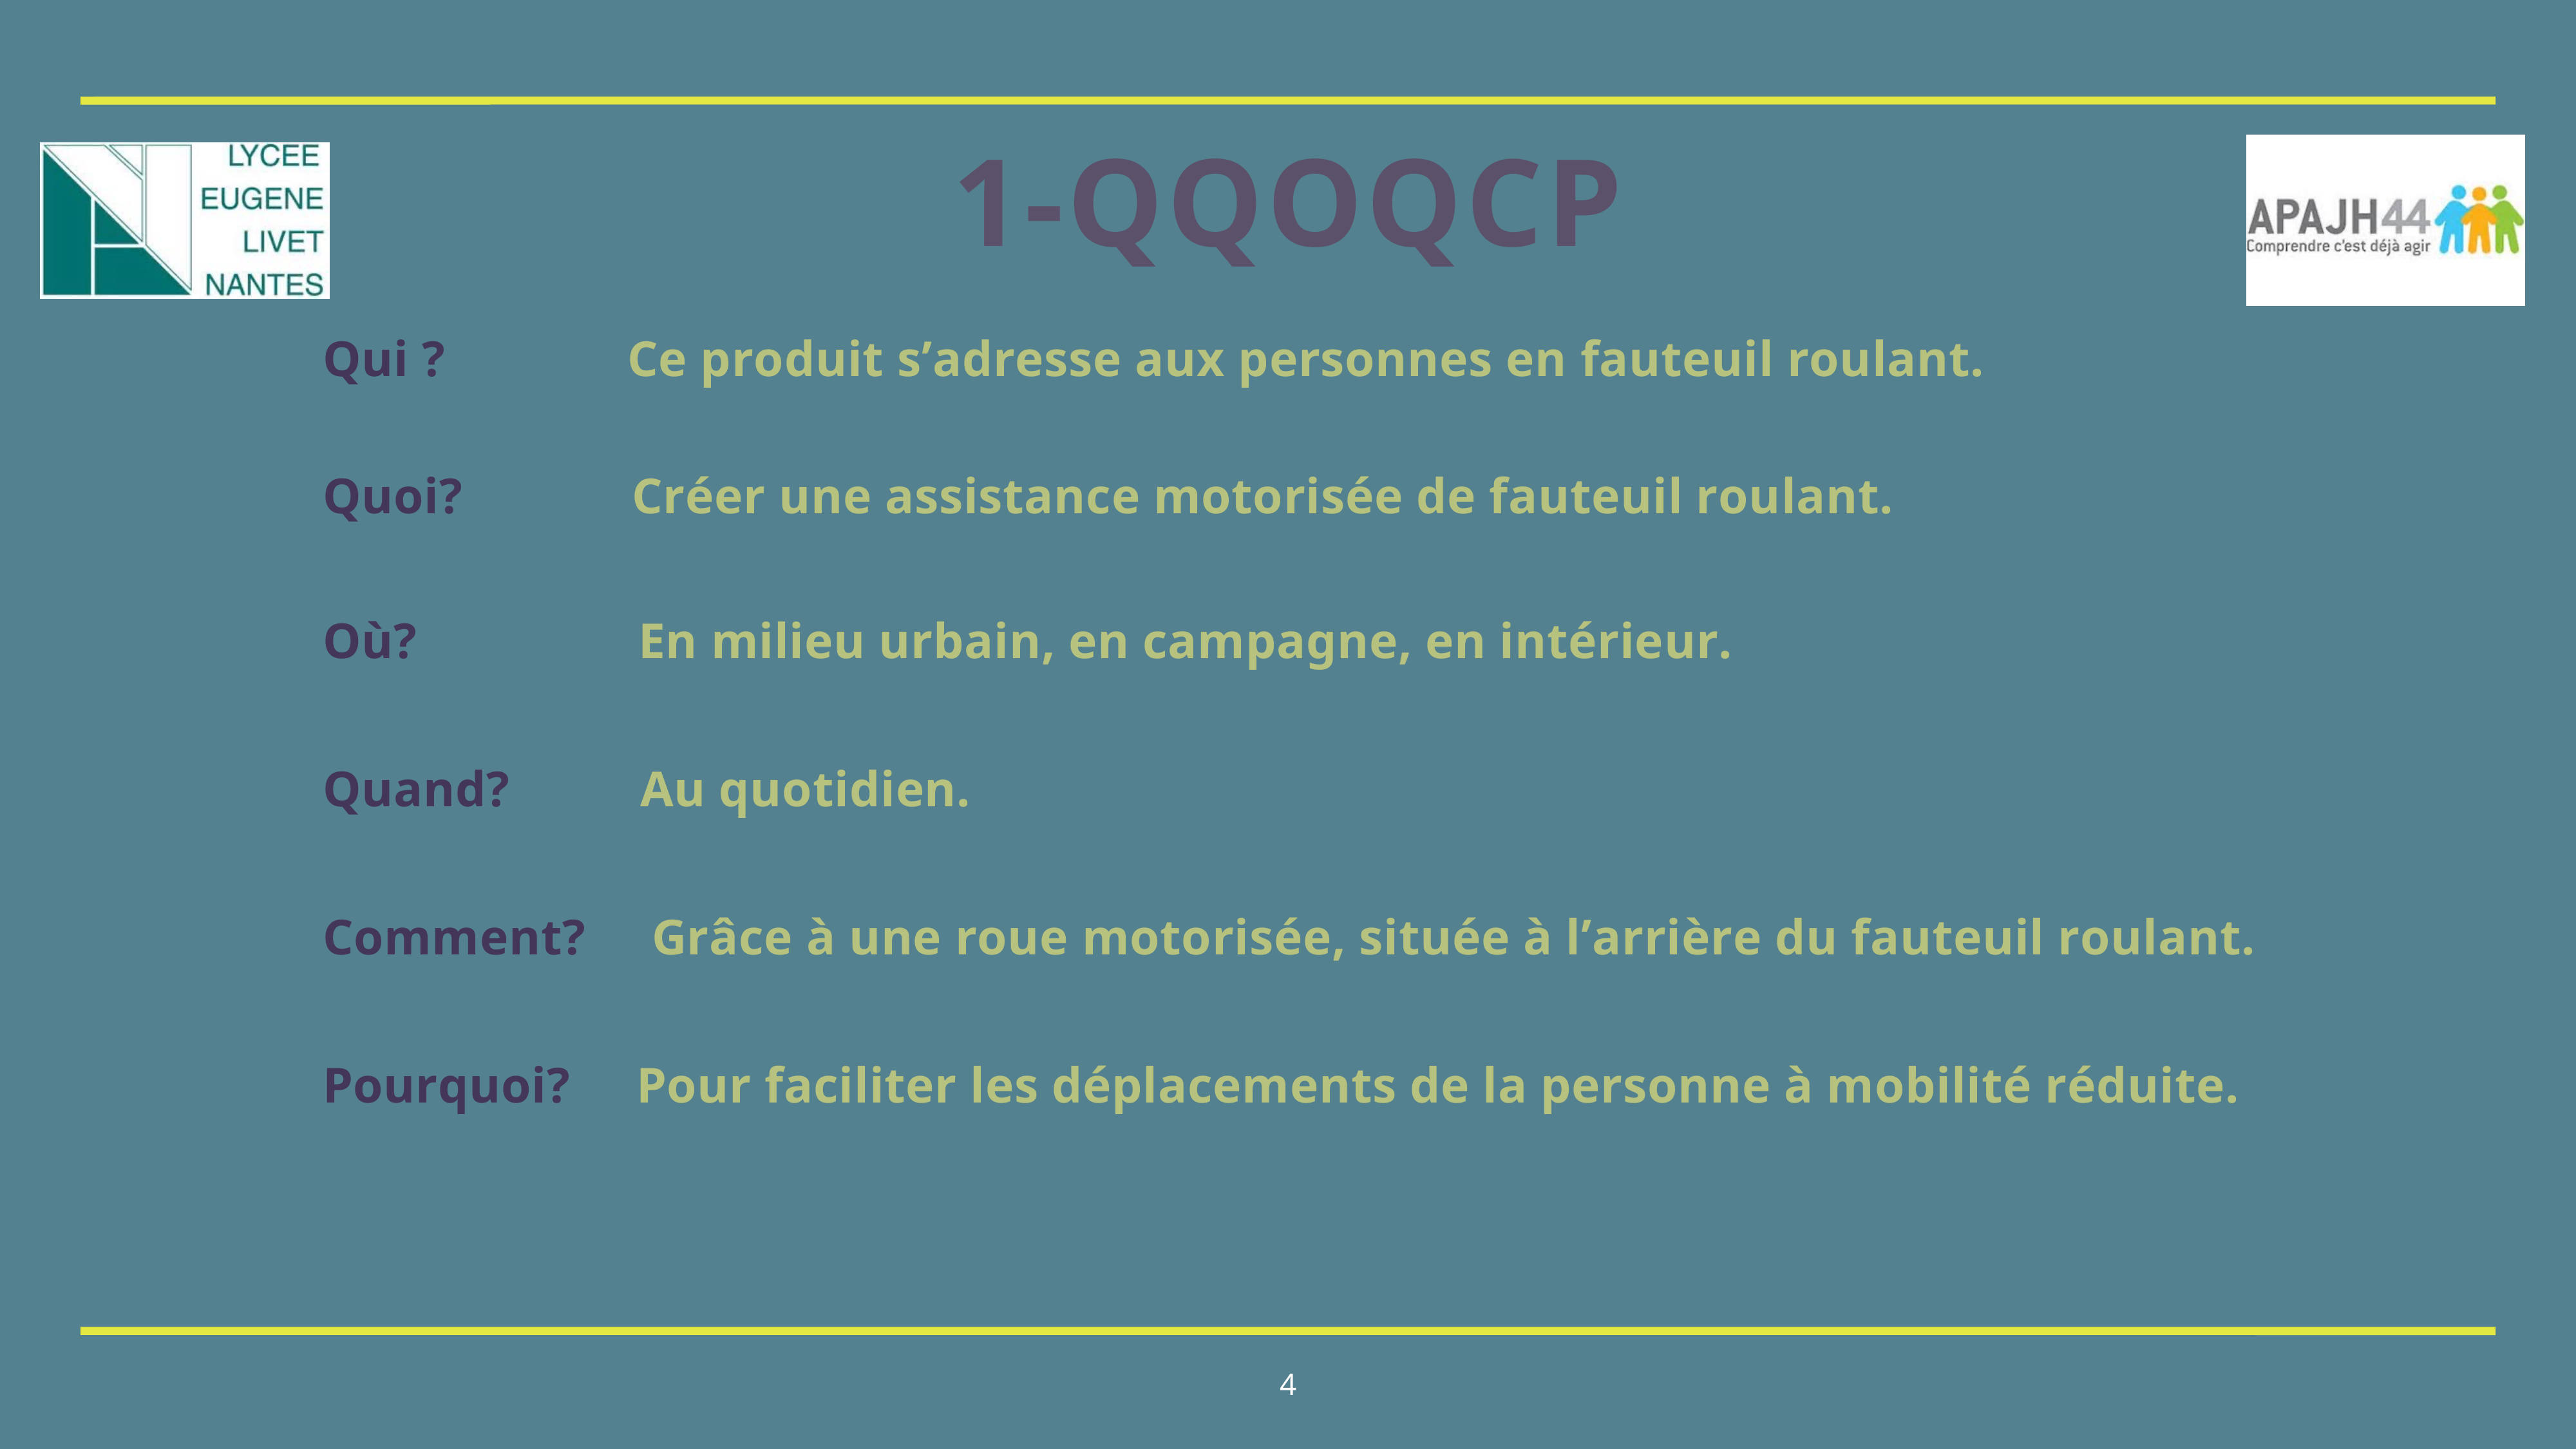

# 1-QQOQCP
Qui ? Ce produit s’adresse aux personnes en fauteuil roulant.
Quoi? Créer une assistance motorisée de fauteuil roulant.
Où? En milieu urbain, en campagne, en intérieur.
Quand? Au quotidien.
Comment? Grâce à une roue motorisée, située à l’arrière du fauteuil roulant.
Pourquoi? Pour faciliter les déplacements de la personne à mobilité réduite.